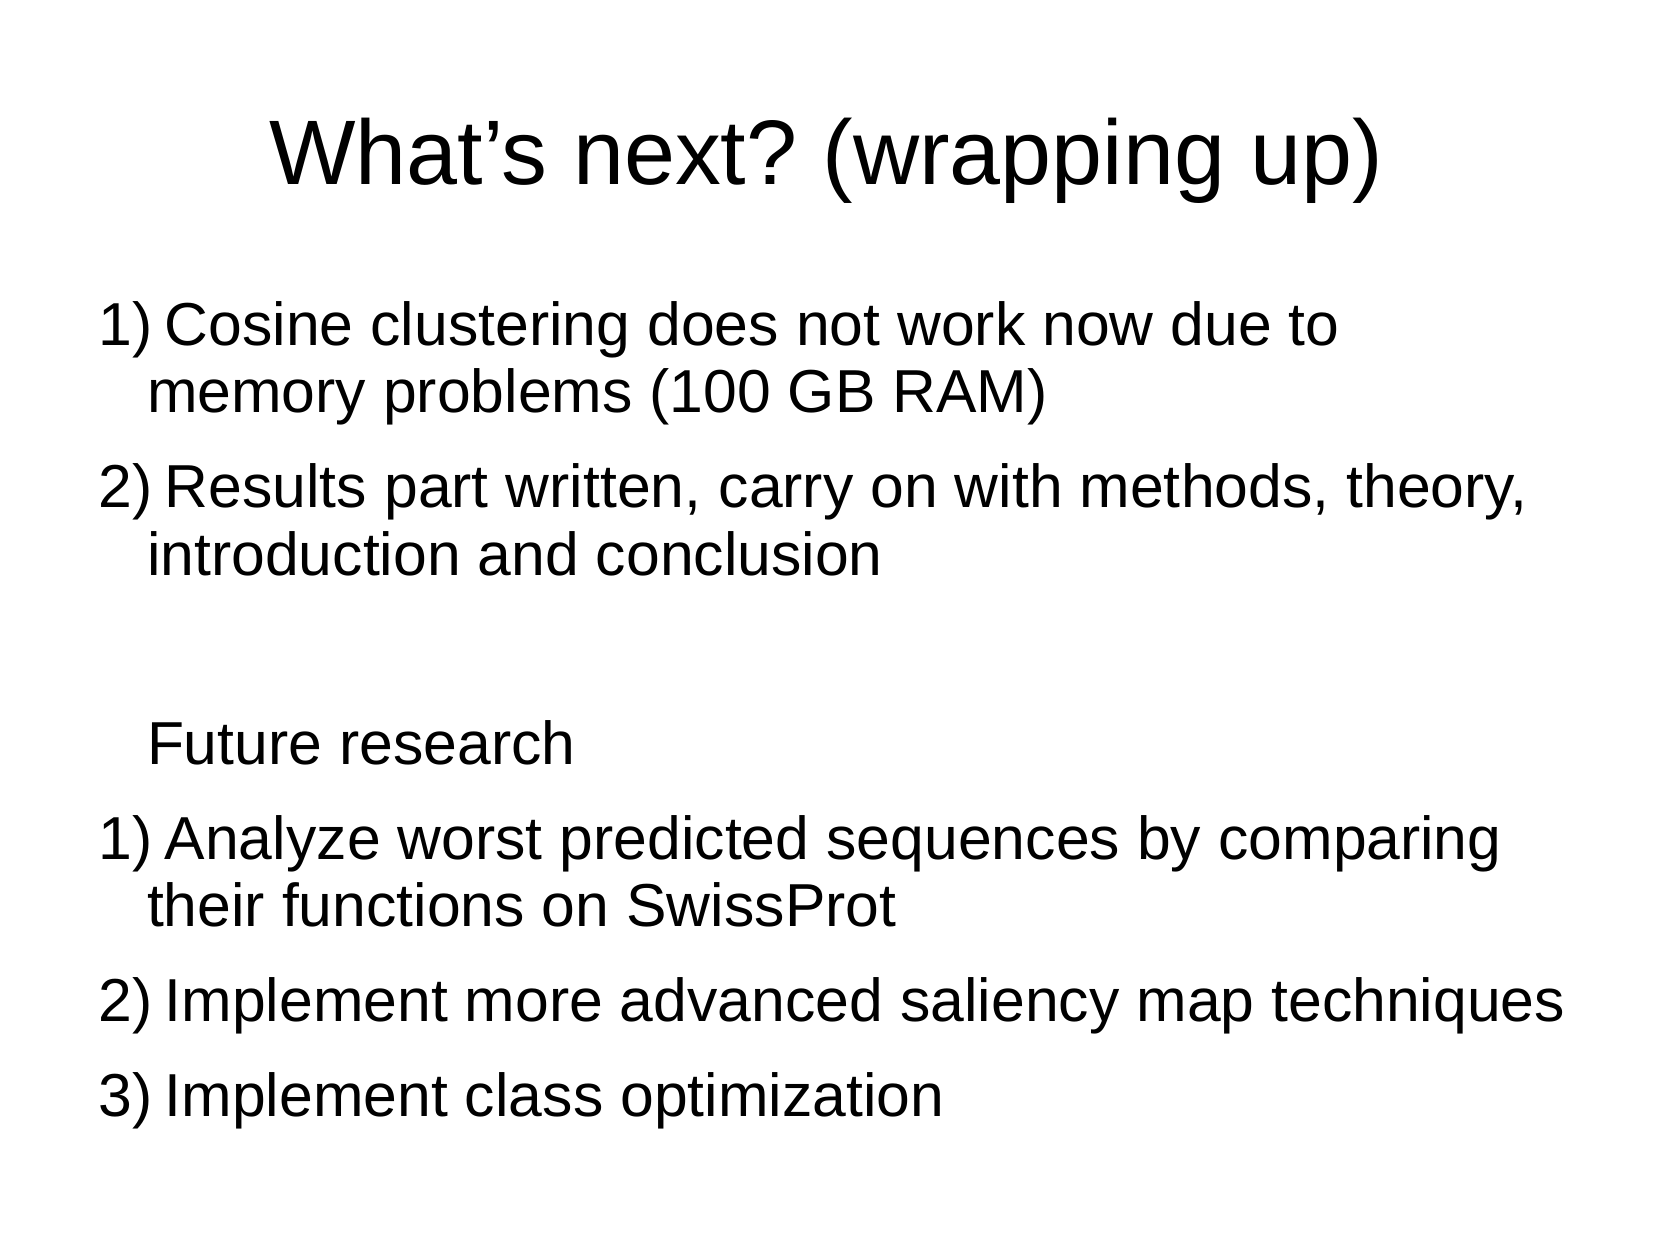

# What’s next? (wrapping up)
 Cosine clustering does not work now due to memory problems (100 GB RAM)
 Results part written, carry on with methods, theory, introduction and conclusion
Future research
 Analyze worst predicted sequences by comparing their functions on SwissProt
 Implement more advanced saliency map techniques
 Implement class optimization